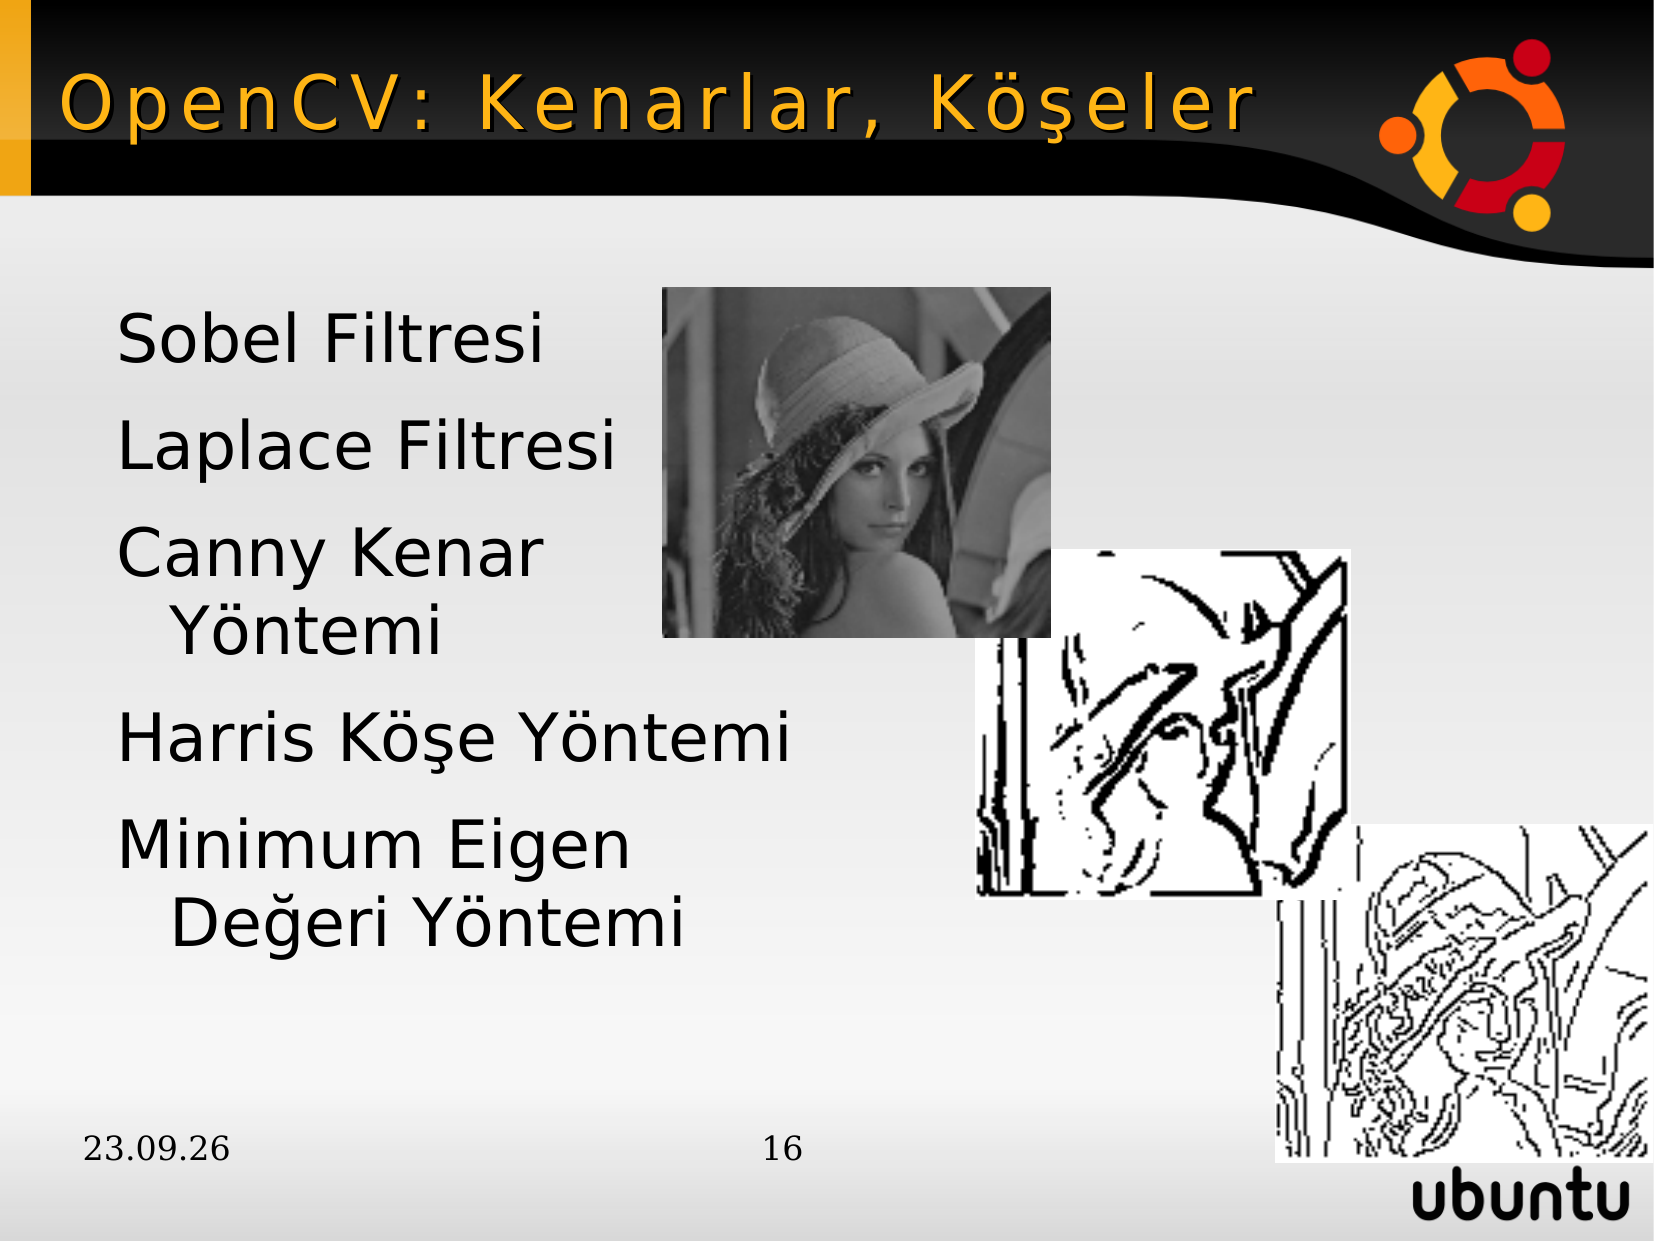

# OpenCV: Kenarlar, Köşeler
Sobel Filtresi
Laplace Filtresi
Canny Kenar Yöntemi
Harris Köşe Yöntemi
Minimum Eigen Değeri Yöntemi
16